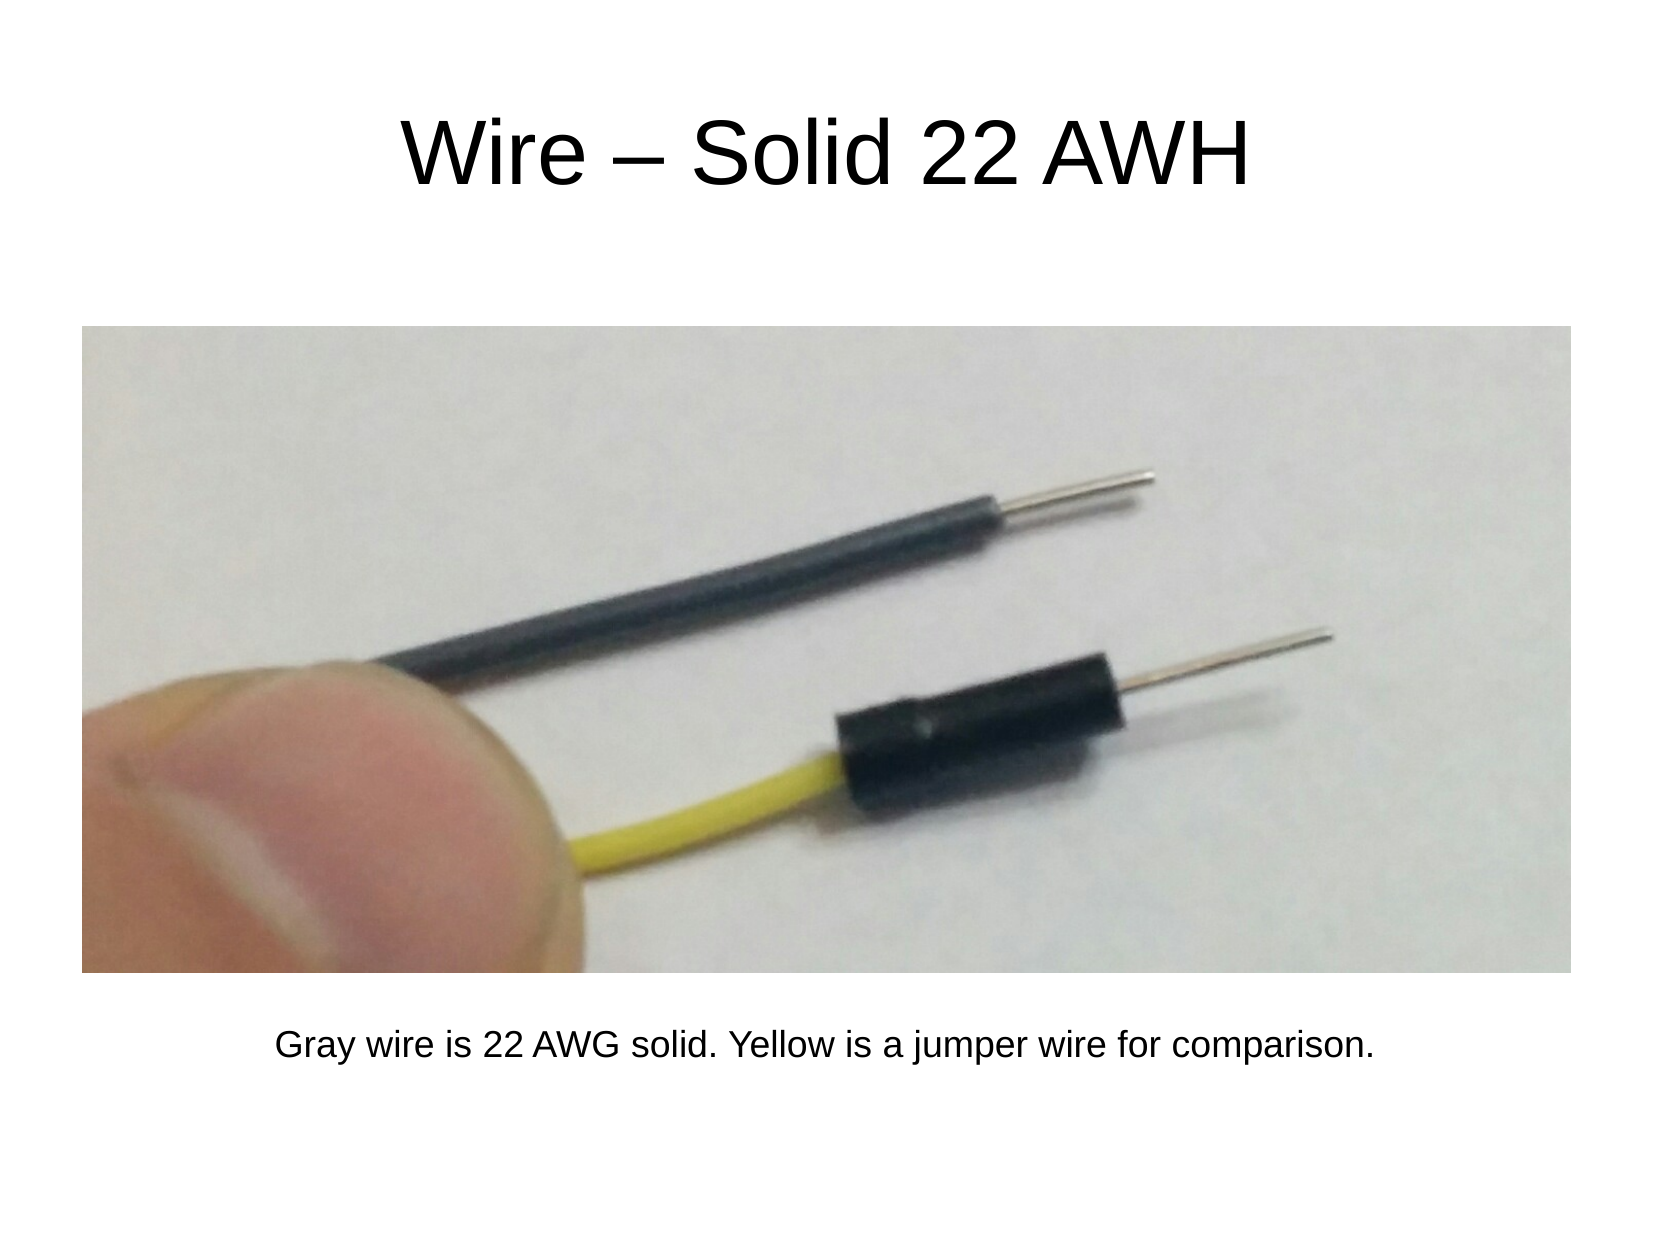

# Wire – Solid 22 AWH
Gray wire is 22 AWG solid. Yellow is a jumper wire for comparison.